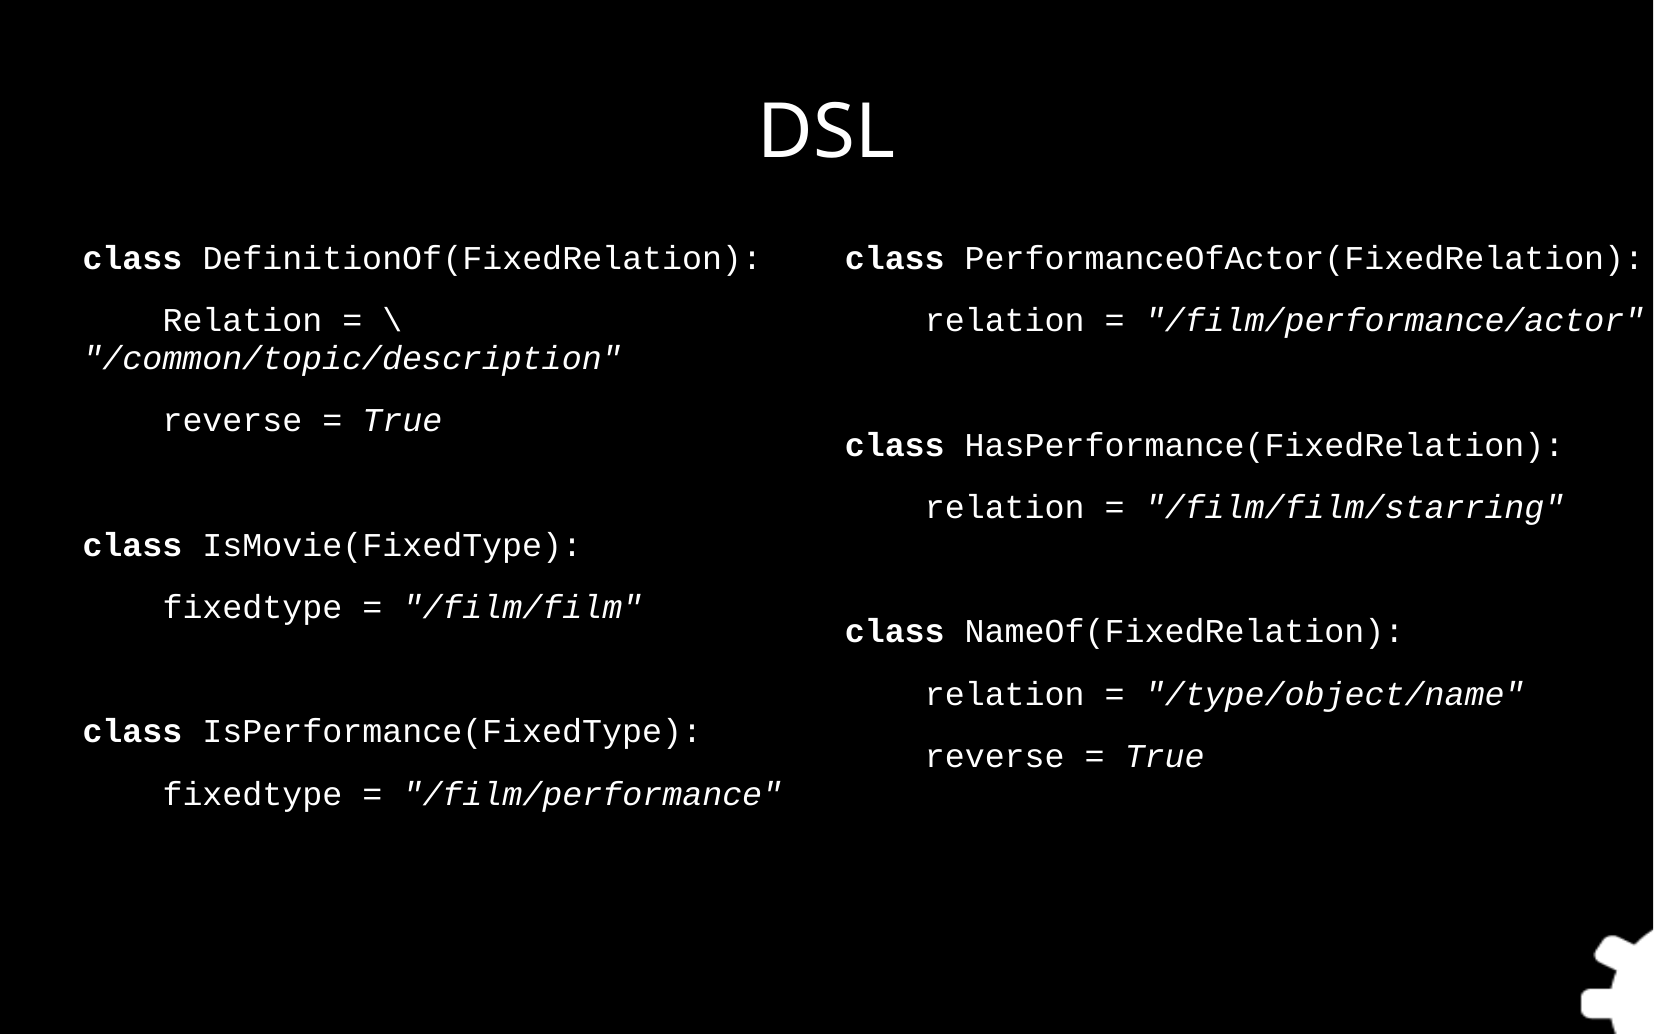

# DSL
class DefinitionOf(FixedRelation):
 Relation = \ "/common/topic/description"
 reverse = True
class IsMovie(FixedType):
 fixedtype = "/film/film"
class IsPerformance(FixedType):
 fixedtype = "/film/performance"
class PerformanceOfActor(FixedRelation):
 relation = "/film/performance/actor"
class HasPerformance(FixedRelation):
 relation = "/film/film/starring"
class NameOf(FixedRelation):
 relation = "/type/object/name"
 reverse = True